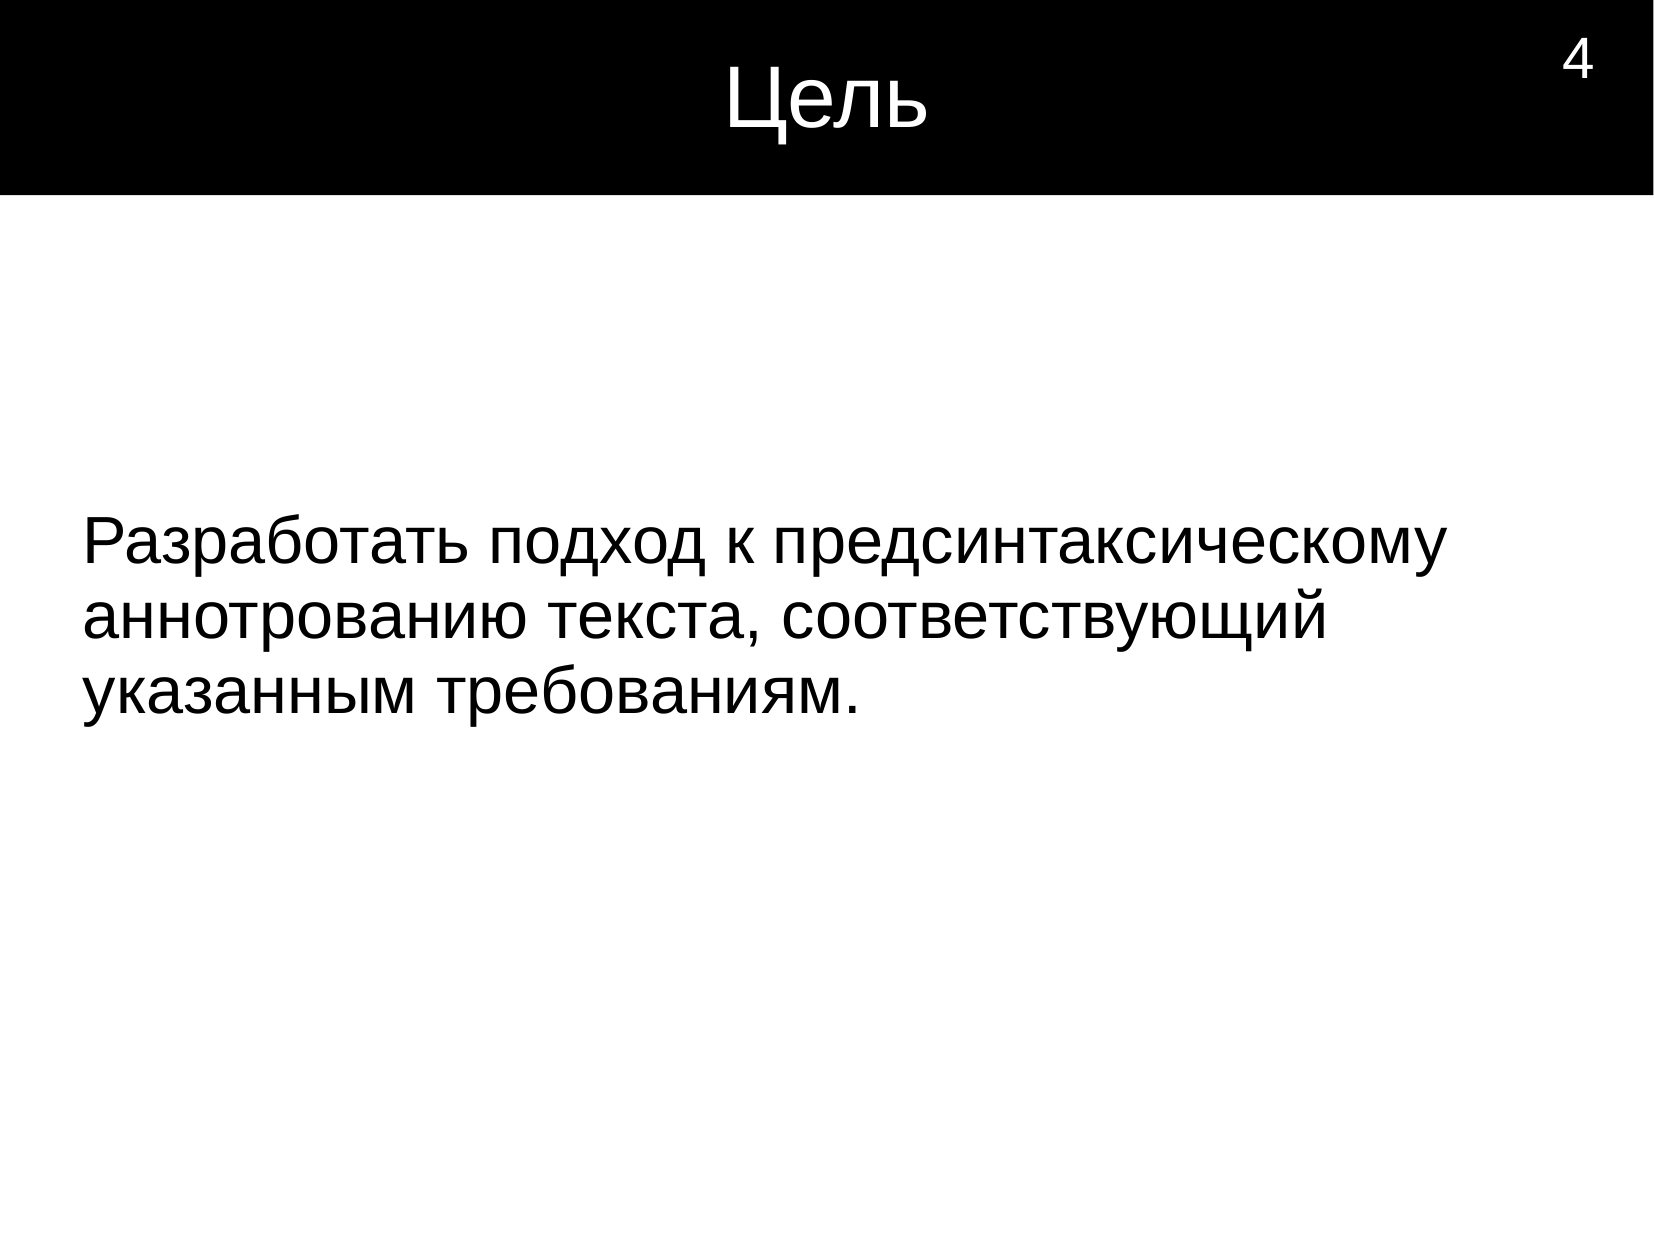

# Цель
Разработать подход к предсинтаксическому аннотрованию текста, соответствующий указанным требованиям.